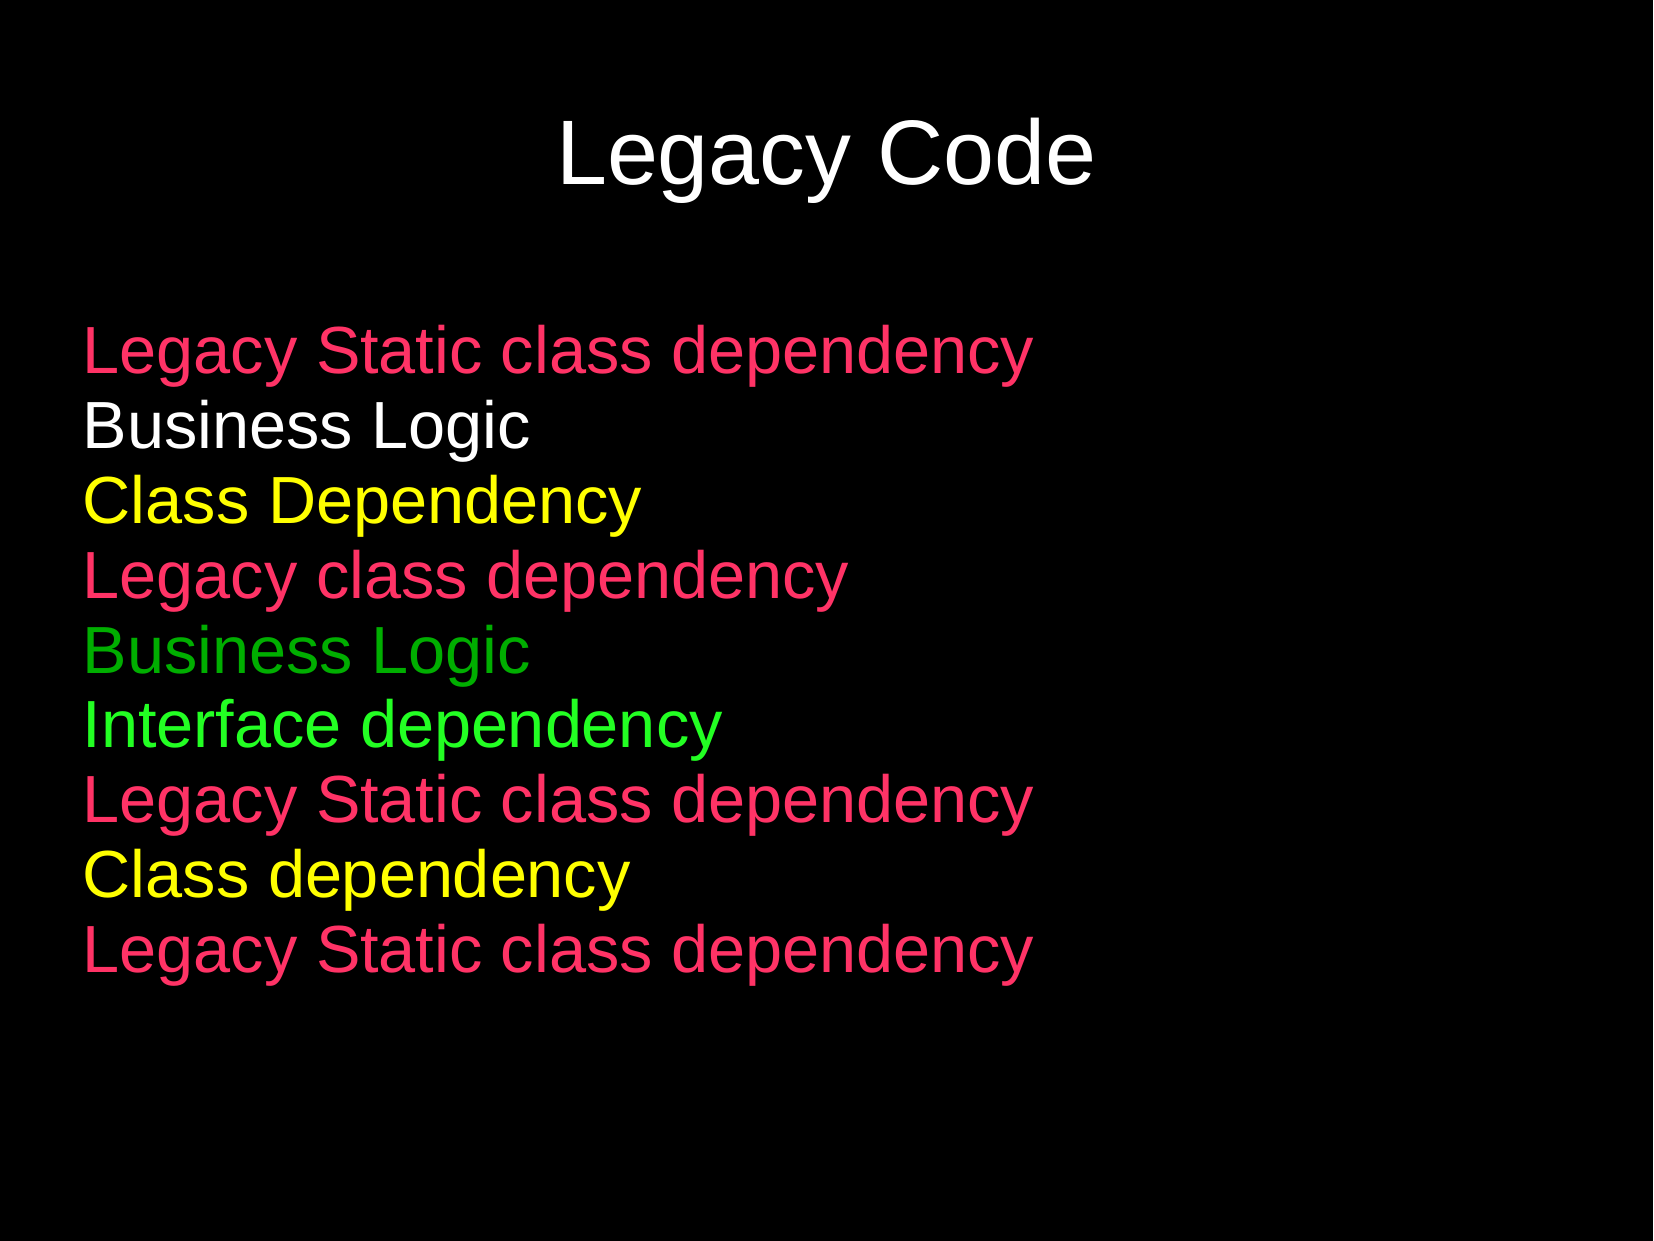

# Legacy Code
Legacy Static class dependency
Business Logic
Class Dependency
Legacy class dependency
Business Logic
Interface dependency
Legacy Static class dependency
Class dependency
Legacy Static class dependency